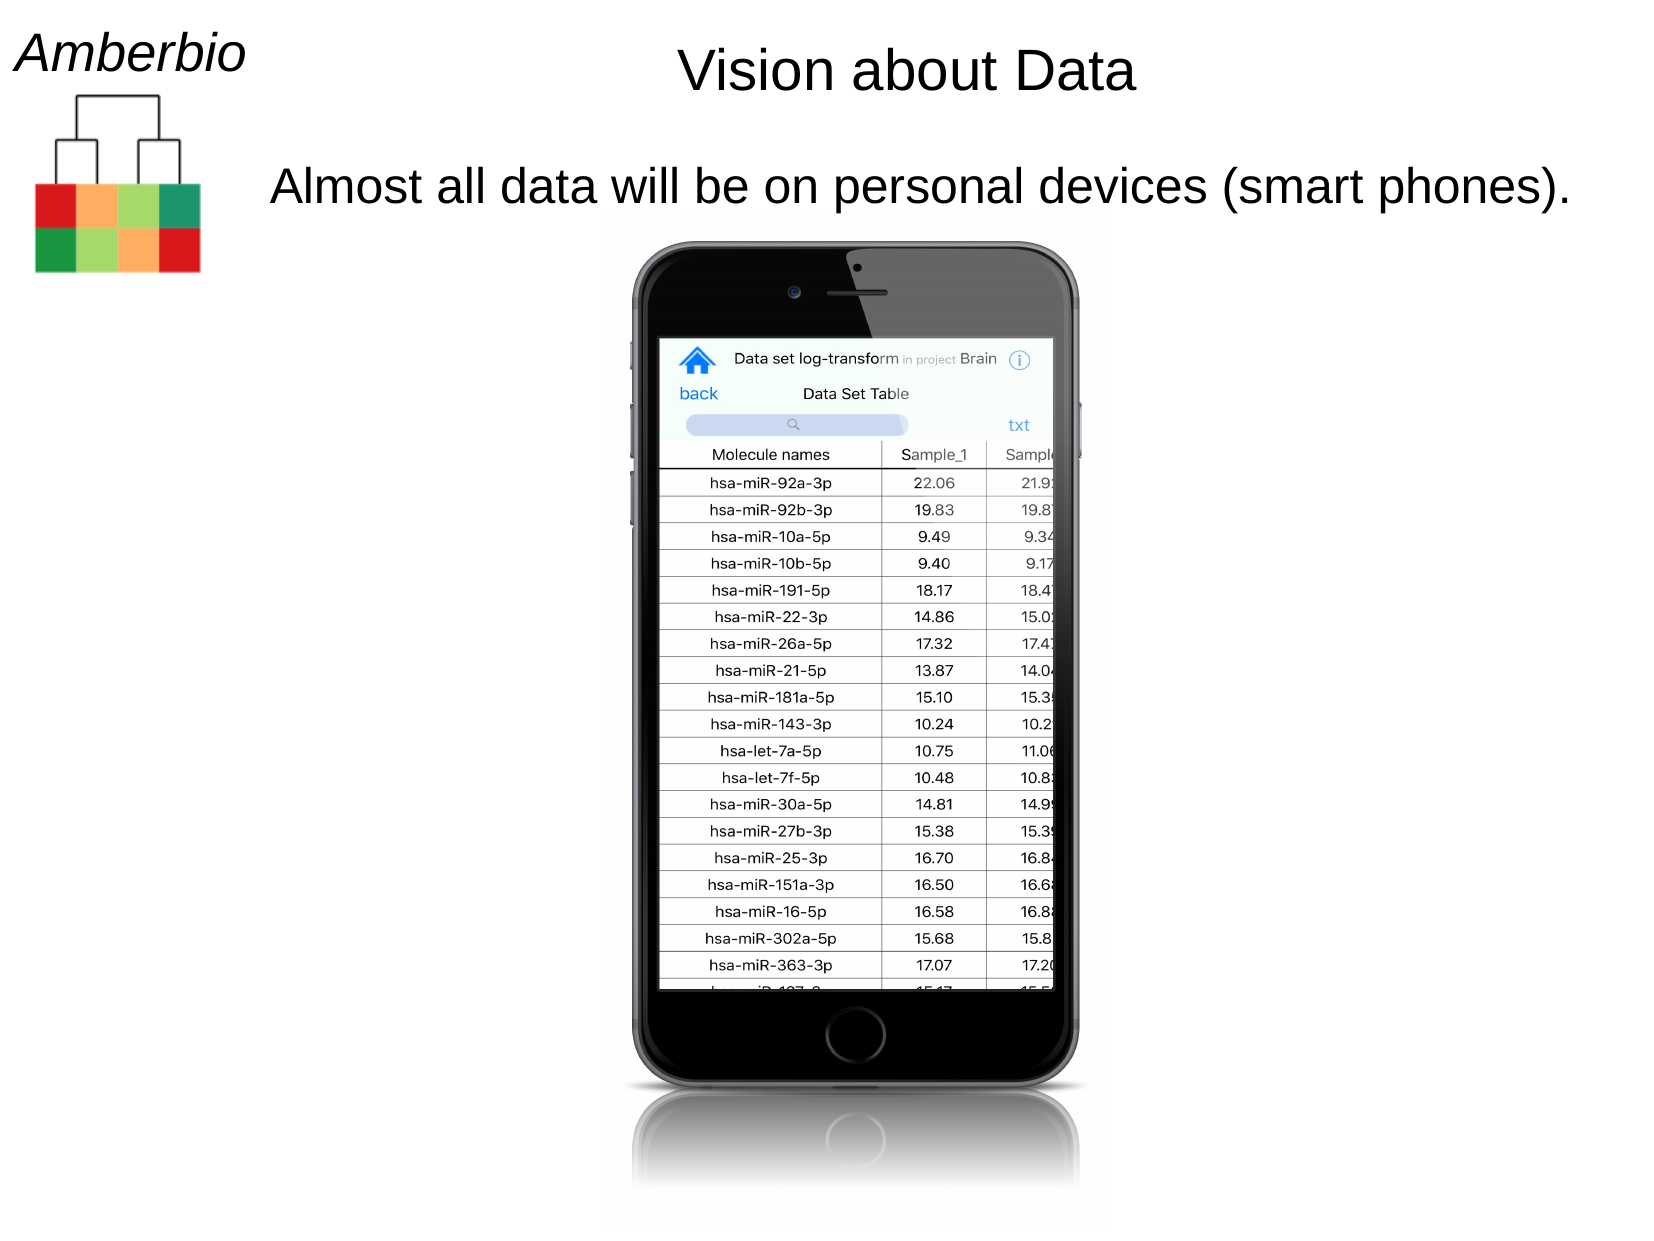

Amberbio
 Vision about Data
Almost all data will be on personal devices (smart phones).